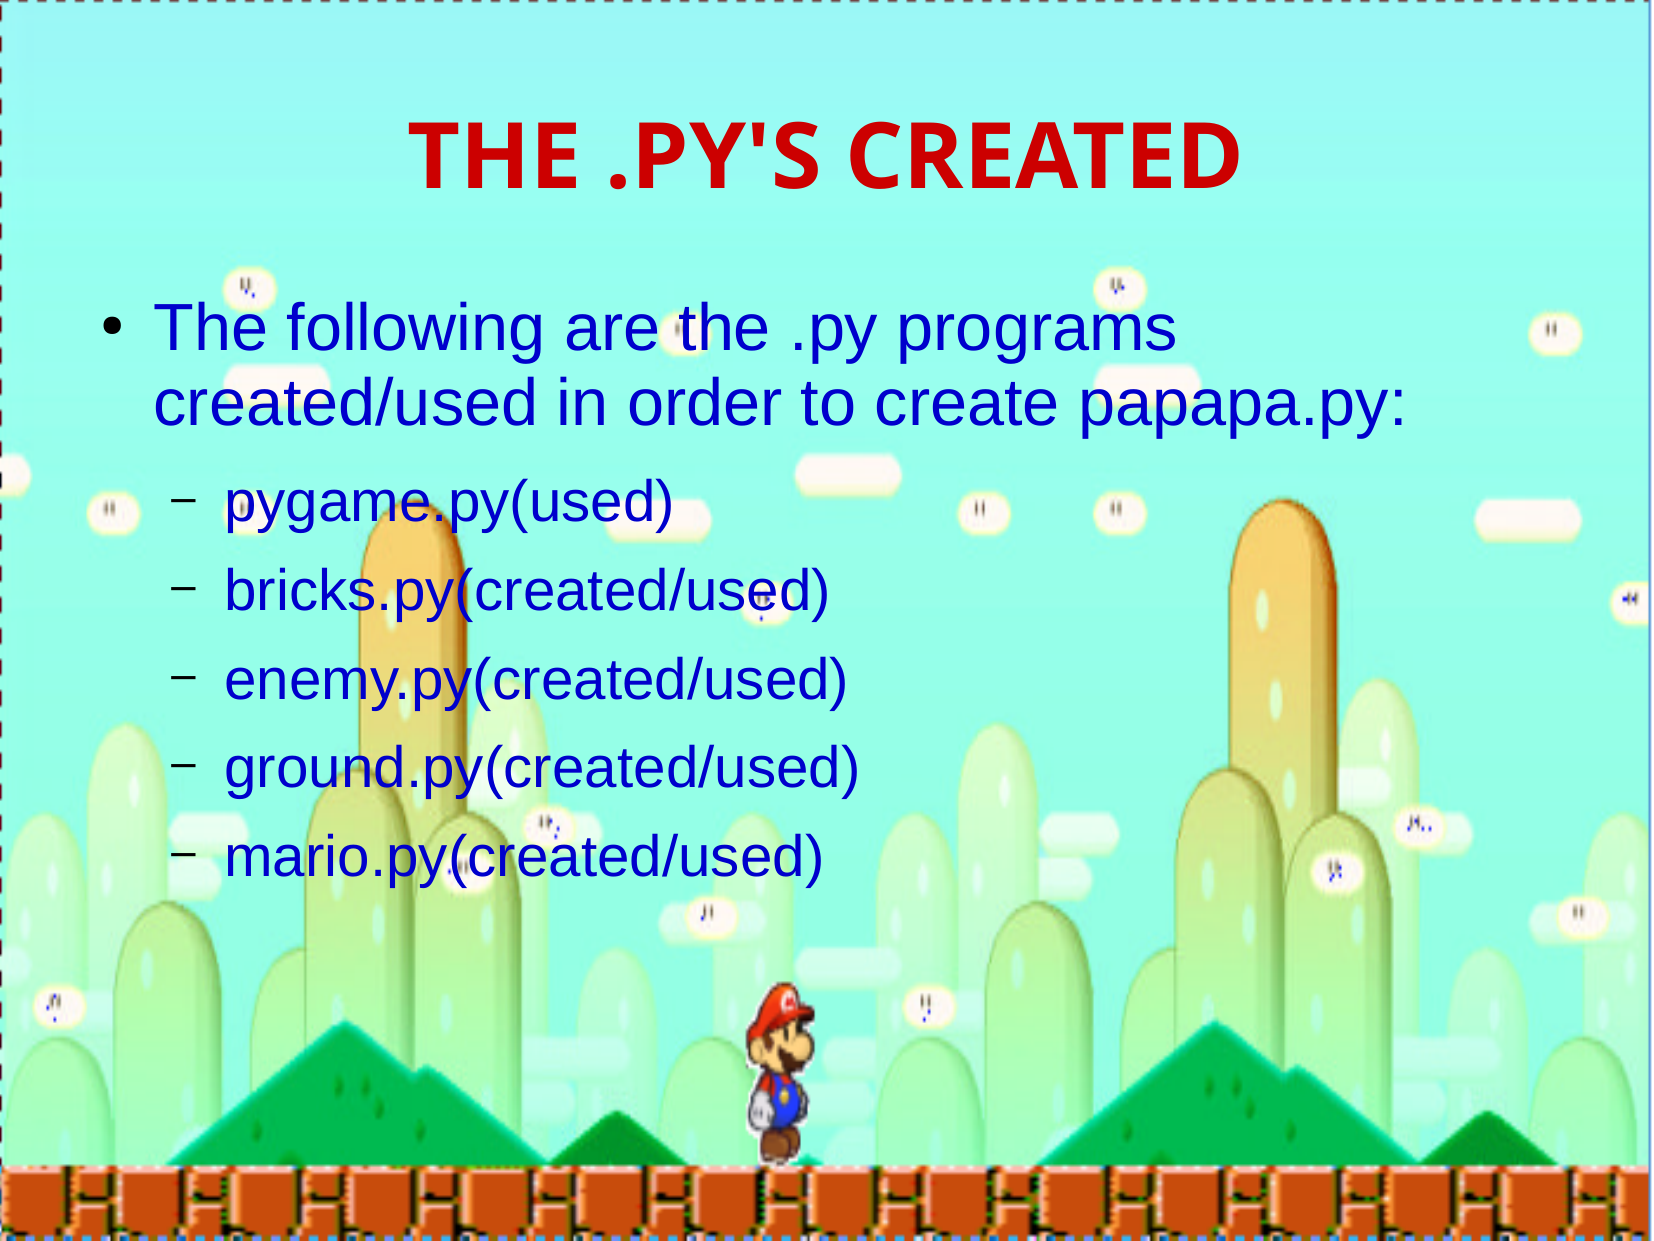

# THE .PY'S CREATED
The following are the .py programs created/used in order to create papapa.py:
pygame.py(used)
bricks.py(created/used)
enemy.py(created/used)
ground.py(created/used)
mario.py(created/used)